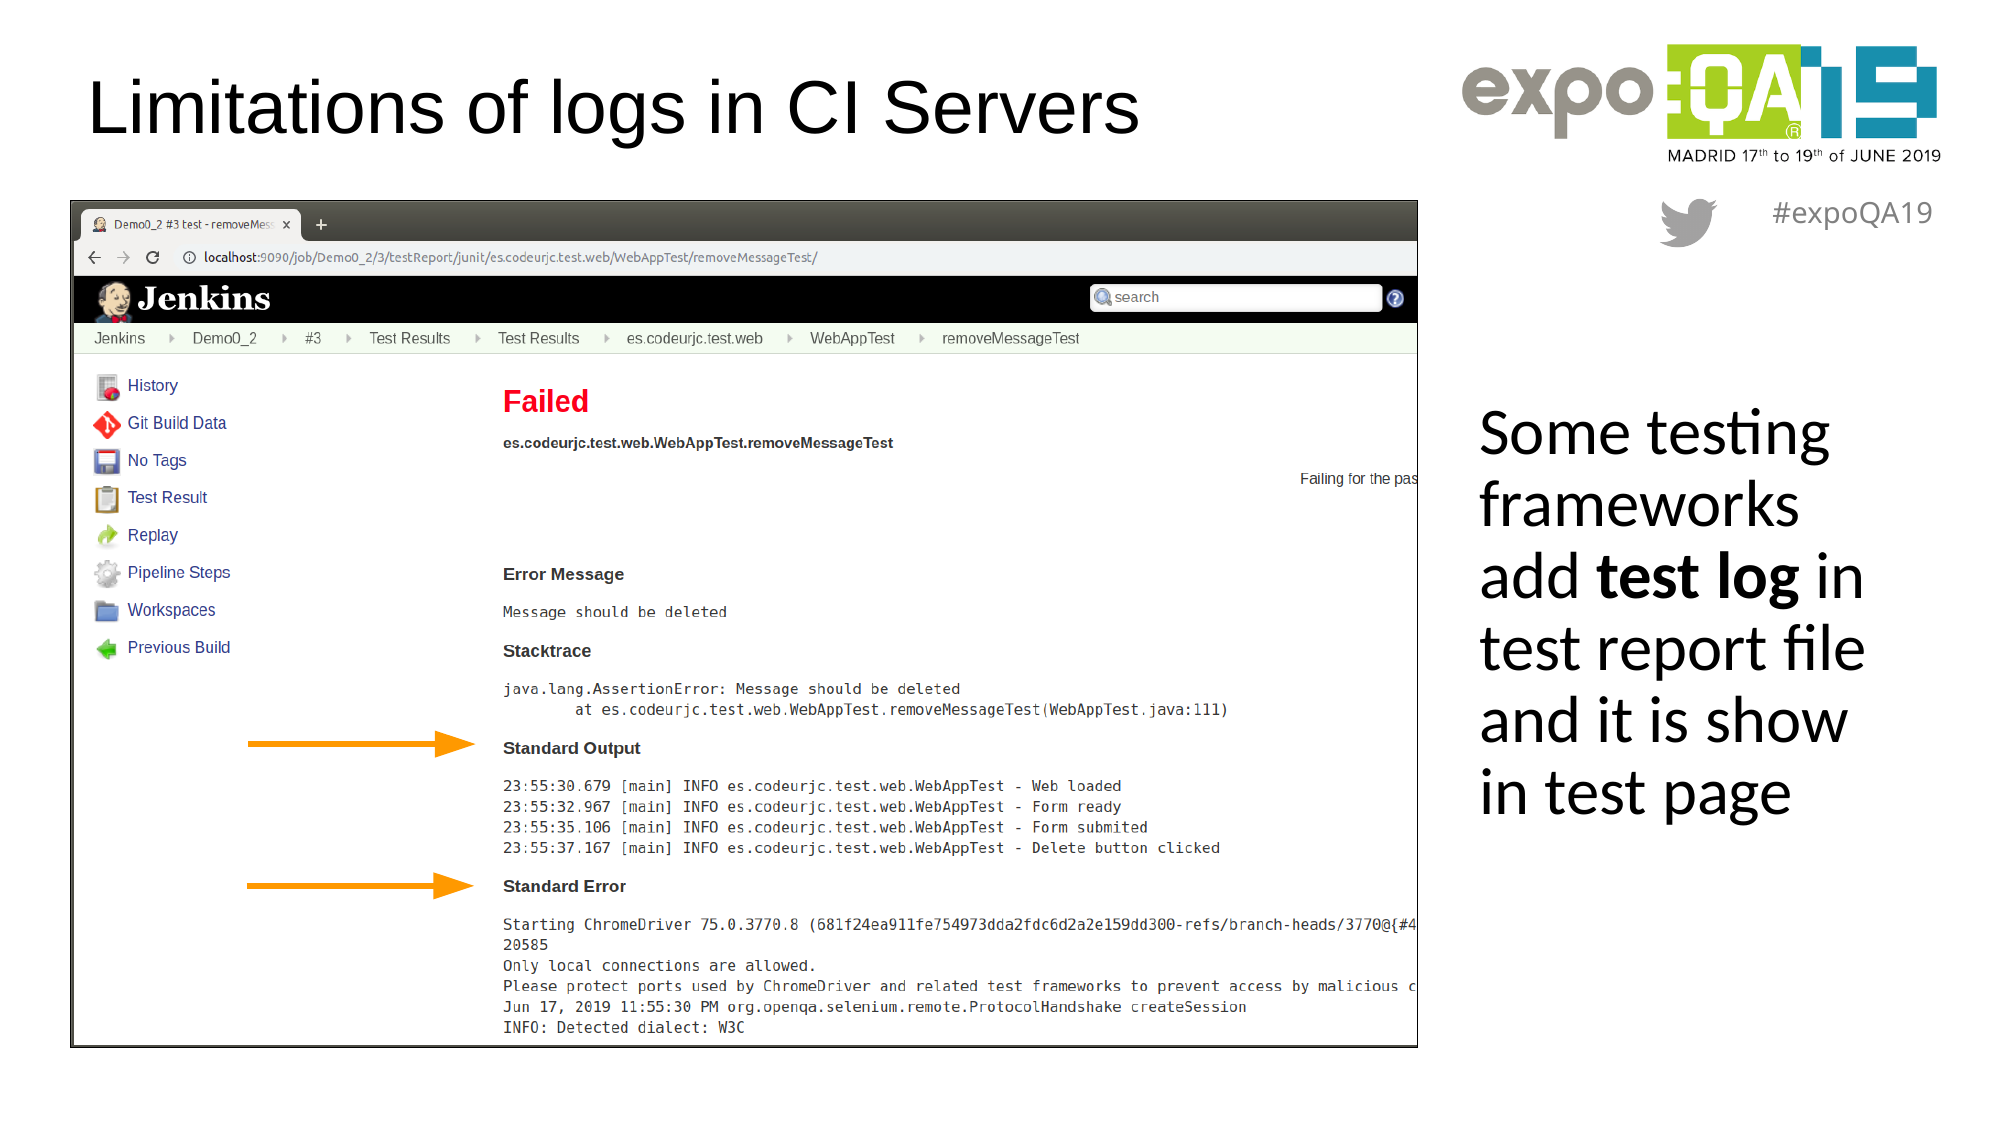

# Limitations of logs in CI Servers
Some testing frameworks add test log in test report file and it is show in test page